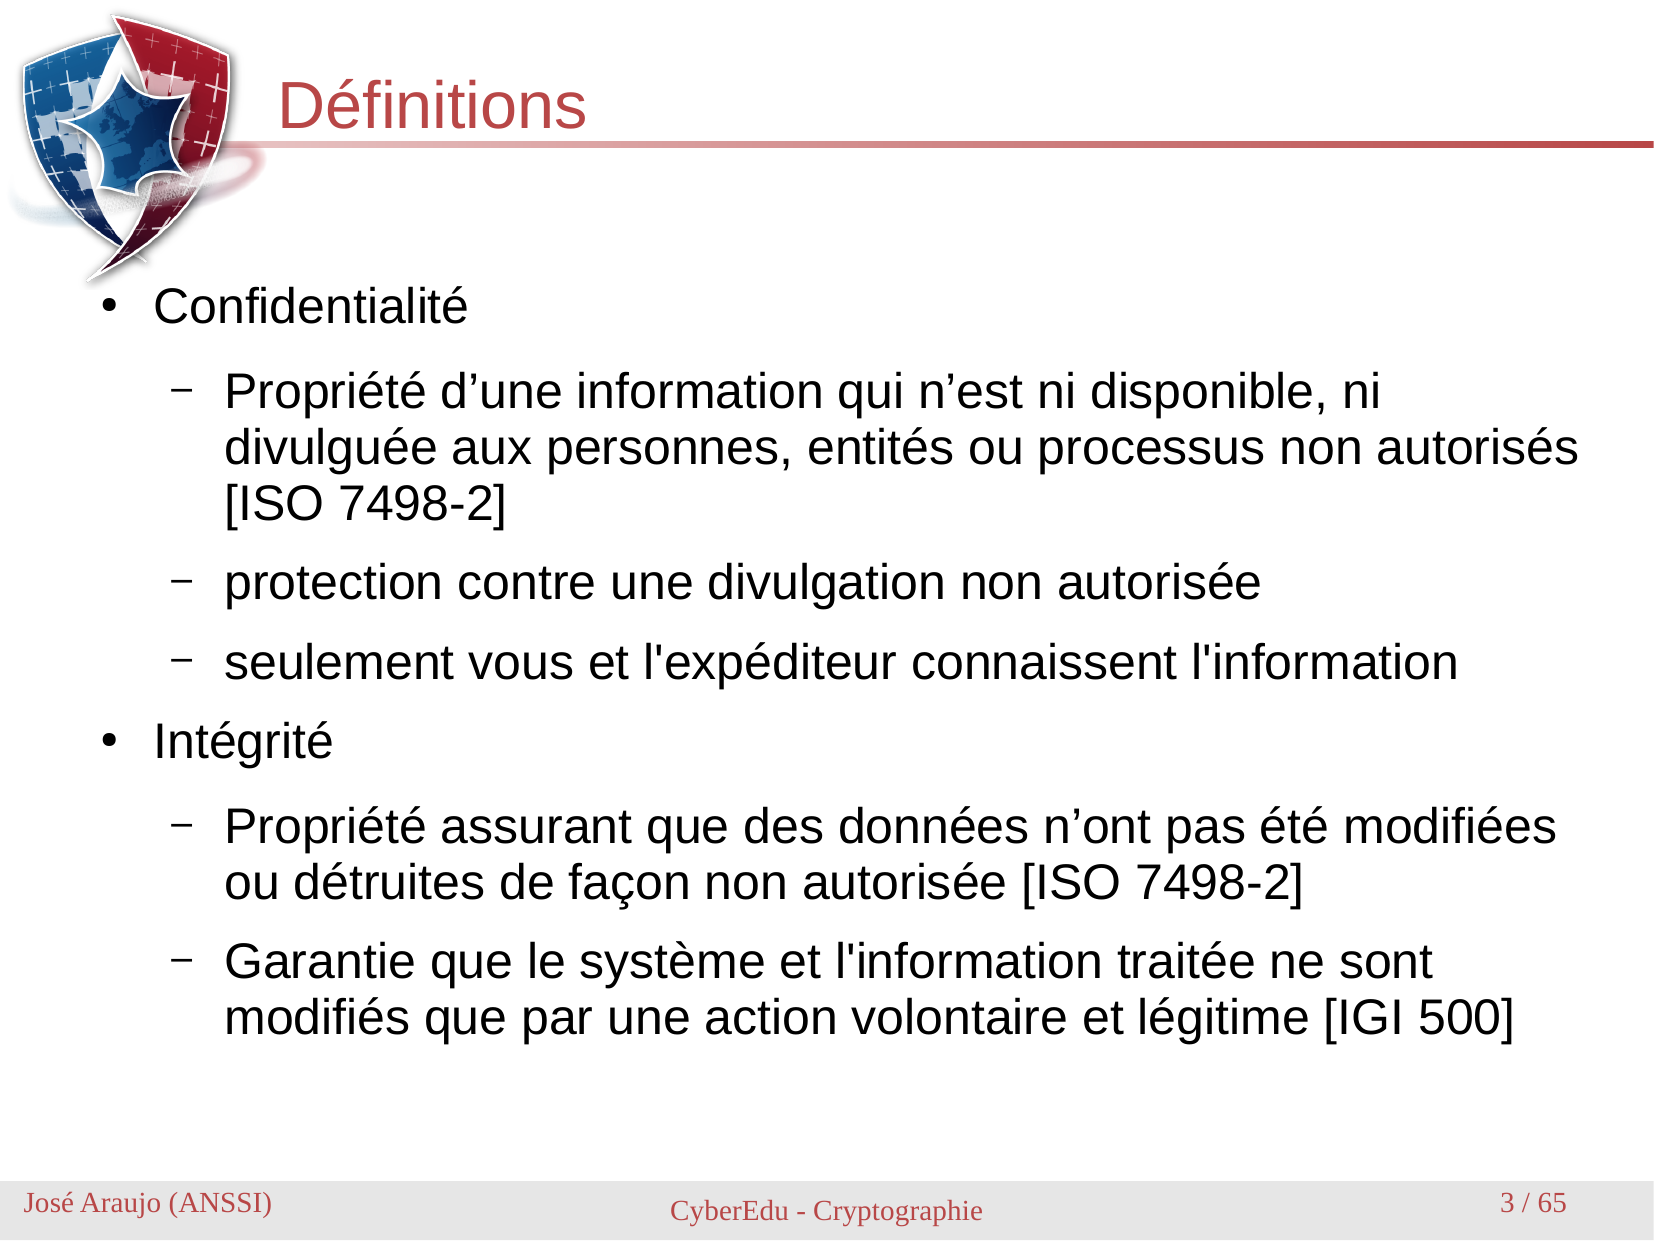

# Définitions
Confidentialité
Propriété d’une information qui n’est ni disponible, ni divulguée aux personnes, entités ou processus non autorisés [ISO 7498-2]
protection contre une divulgation non autorisée
seulement vous et l'expéditeur connaissent l'information
Intégrité
Propriété assurant que des données n’ont pas été modifiées ou détruites de façon non autorisée [ISO 7498-2]
Garantie que le système et l'information traitée ne sont modifiés que par une action volontaire et légitime [IGI 500]